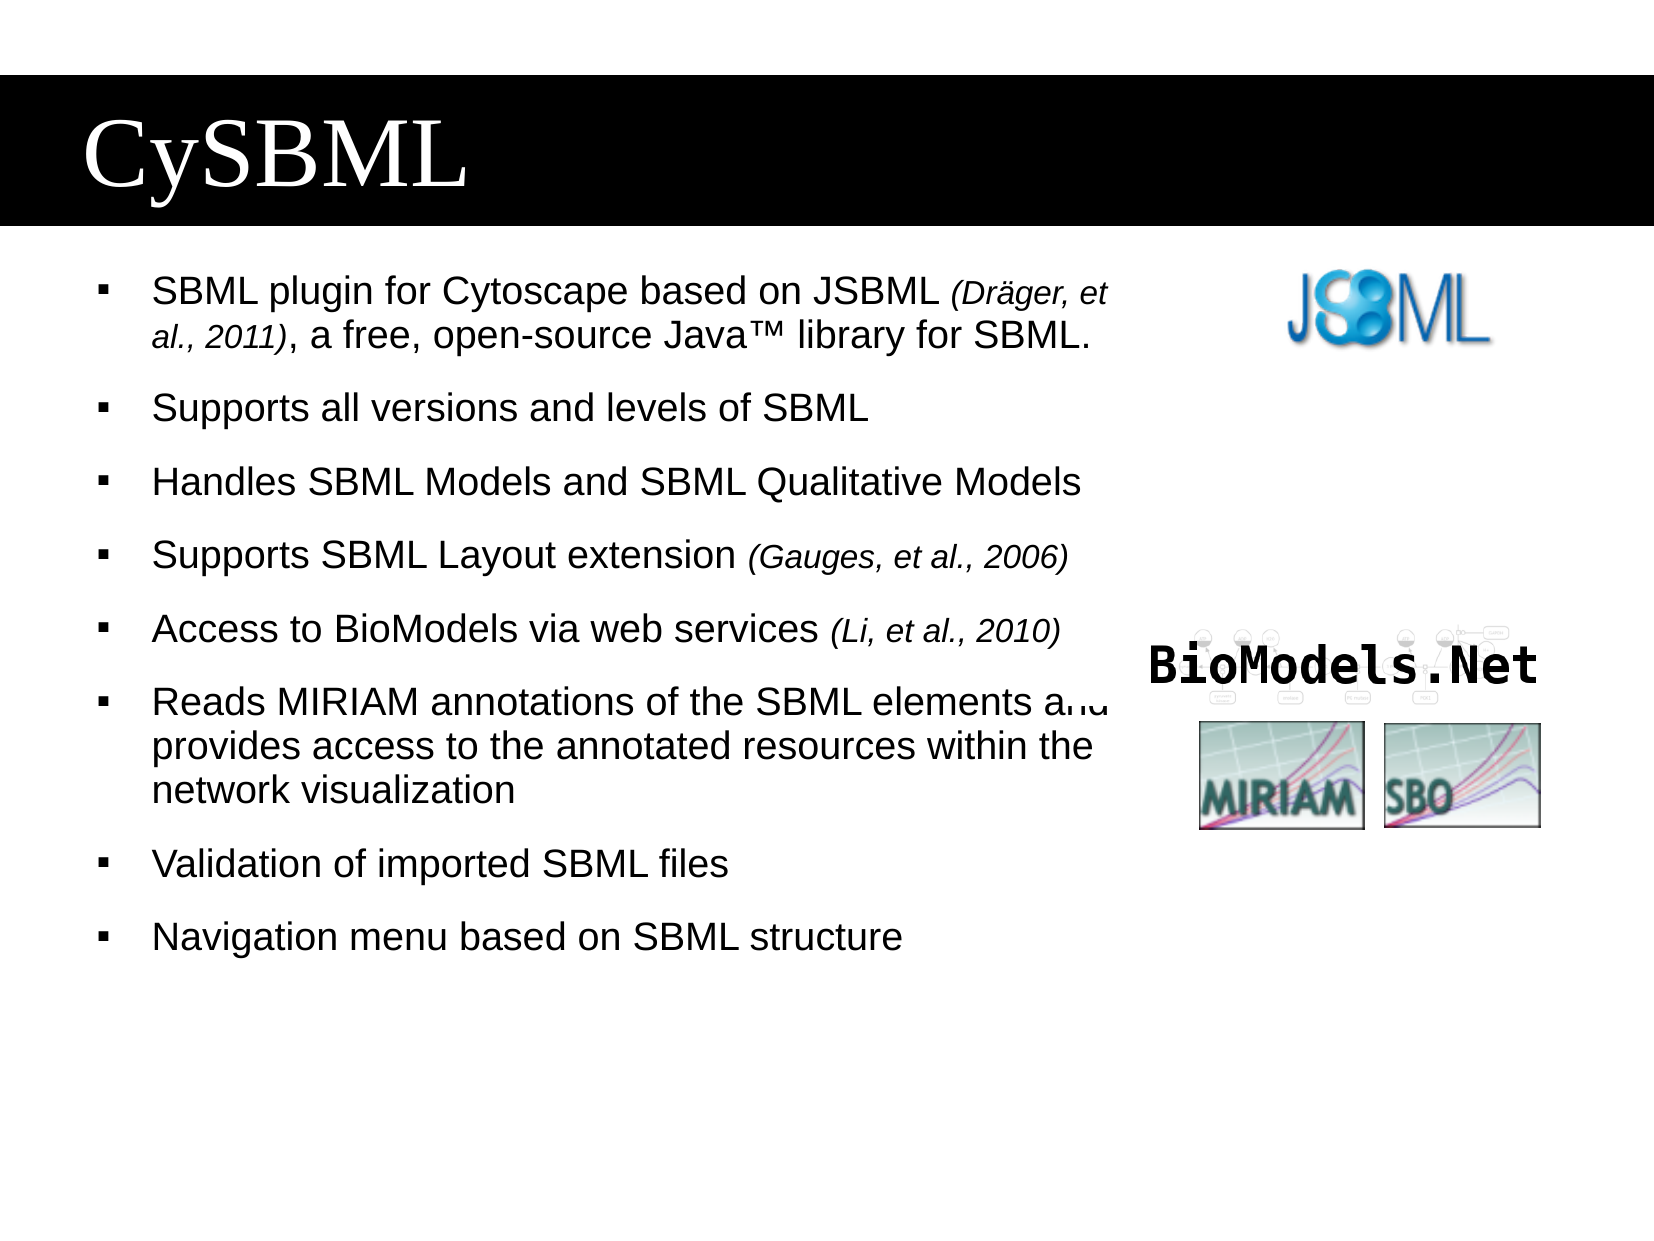

# CySBML
SBML plugin for Cytoscape based on JSBML (Dräger, et al., 2011), a free, open-source Java™ library for SBML.
Supports all versions and levels of SBML
Handles SBML Models and SBML Qualitative Models
Supports SBML Layout extension (Gauges, et al., 2006)
Access to BioModels via web services (Li, et al., 2010)
Reads MIRIAM annotations of the SBML elements and provides access to the annotated resources within the network visualization
Validation of imported SBML files
Navigation menu based on SBML structure